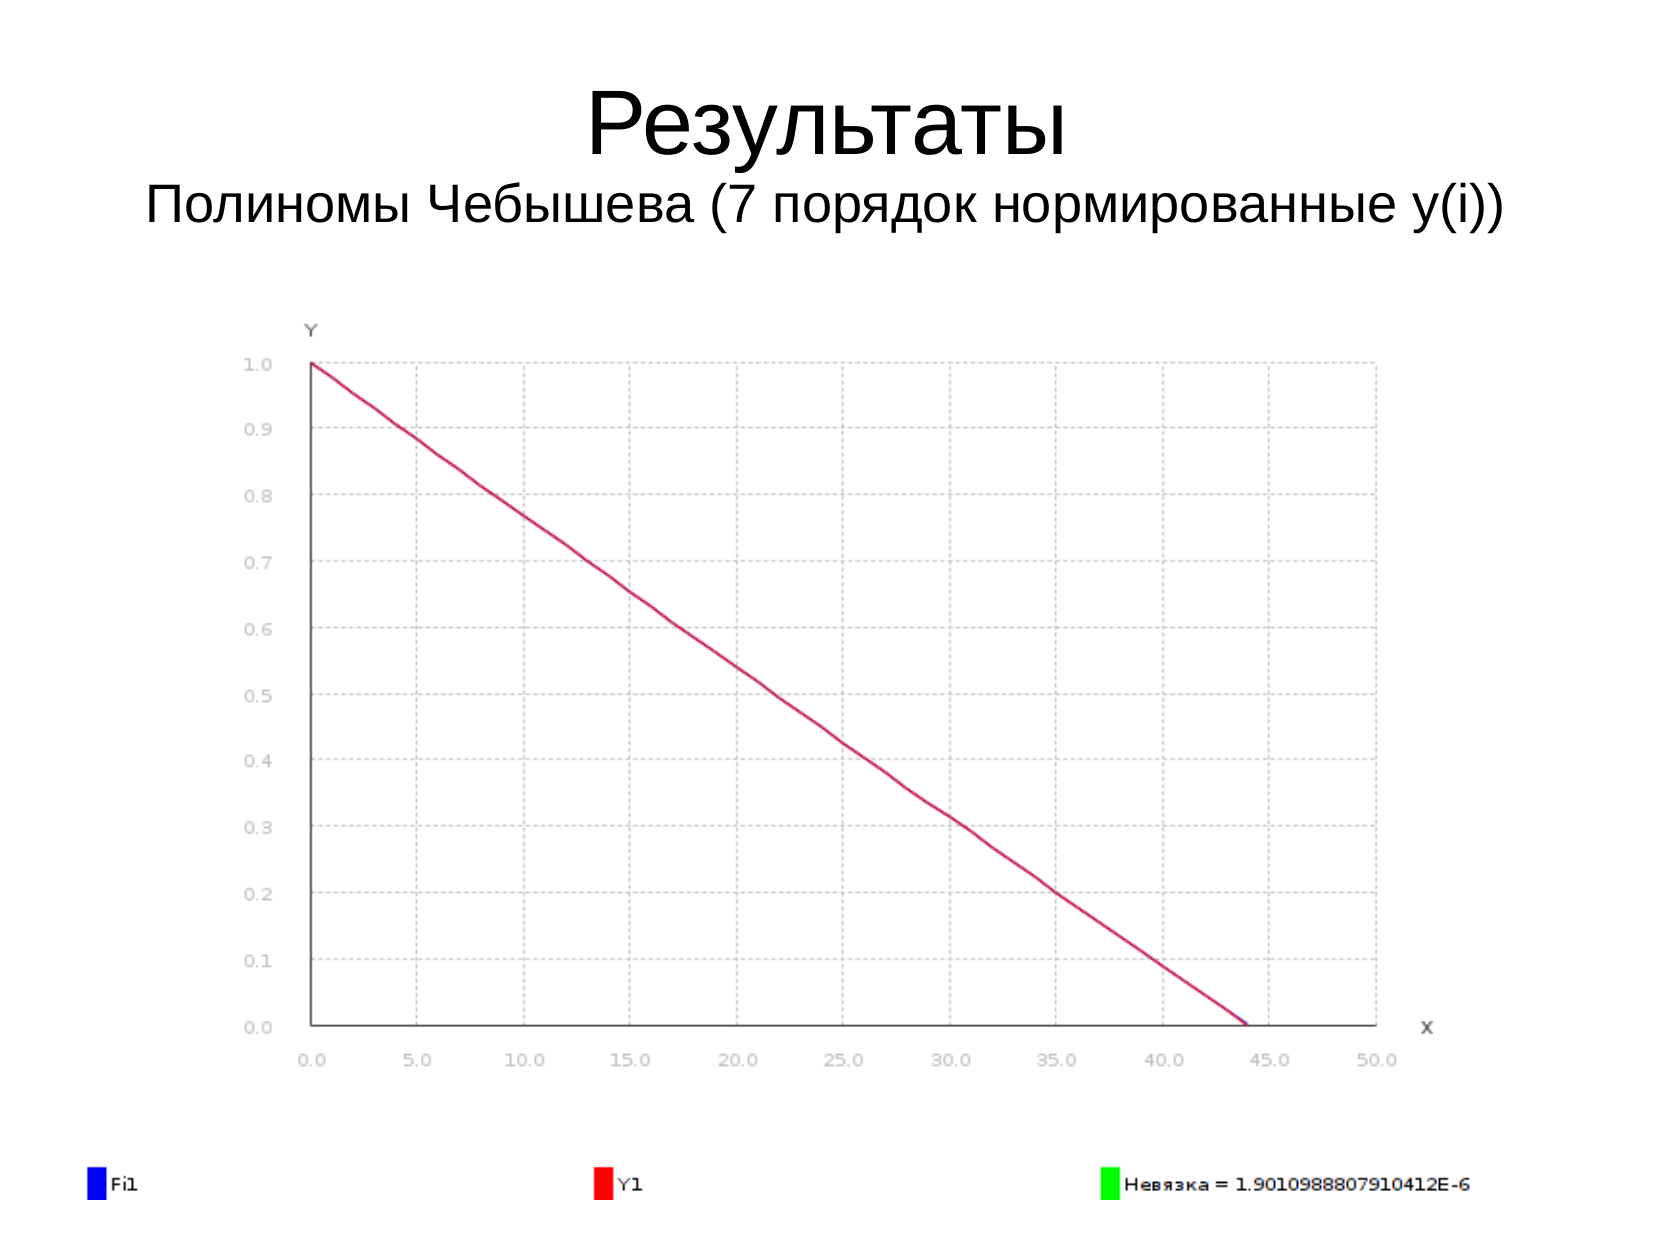

# Результаты Полиномы Чебышева (7 порядок нормированные y(i))